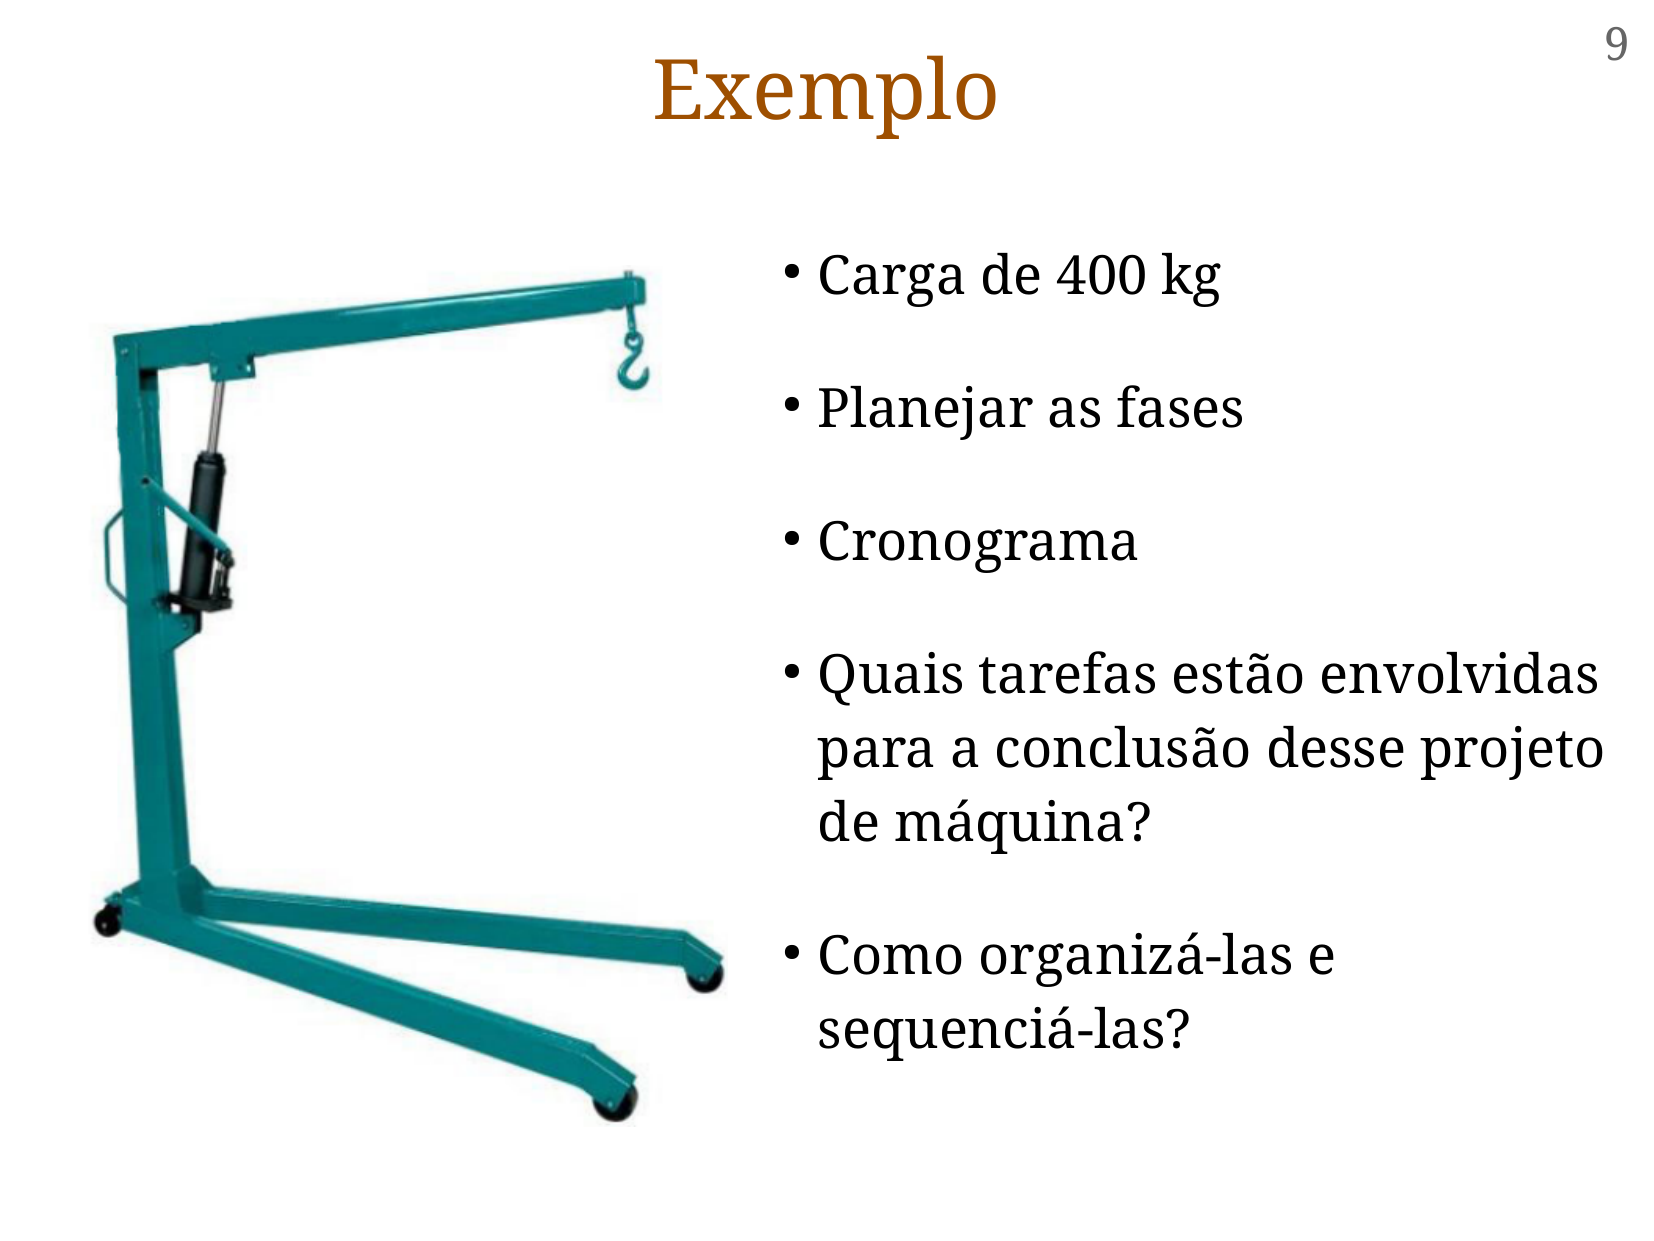

9
# Exemplo
Carga de 400 kg
Planejar as fases
Cronograma
Quais tarefas estão envolvidas para a conclusão desse projeto de máquina?
Como organizá-las e sequenciá-las?